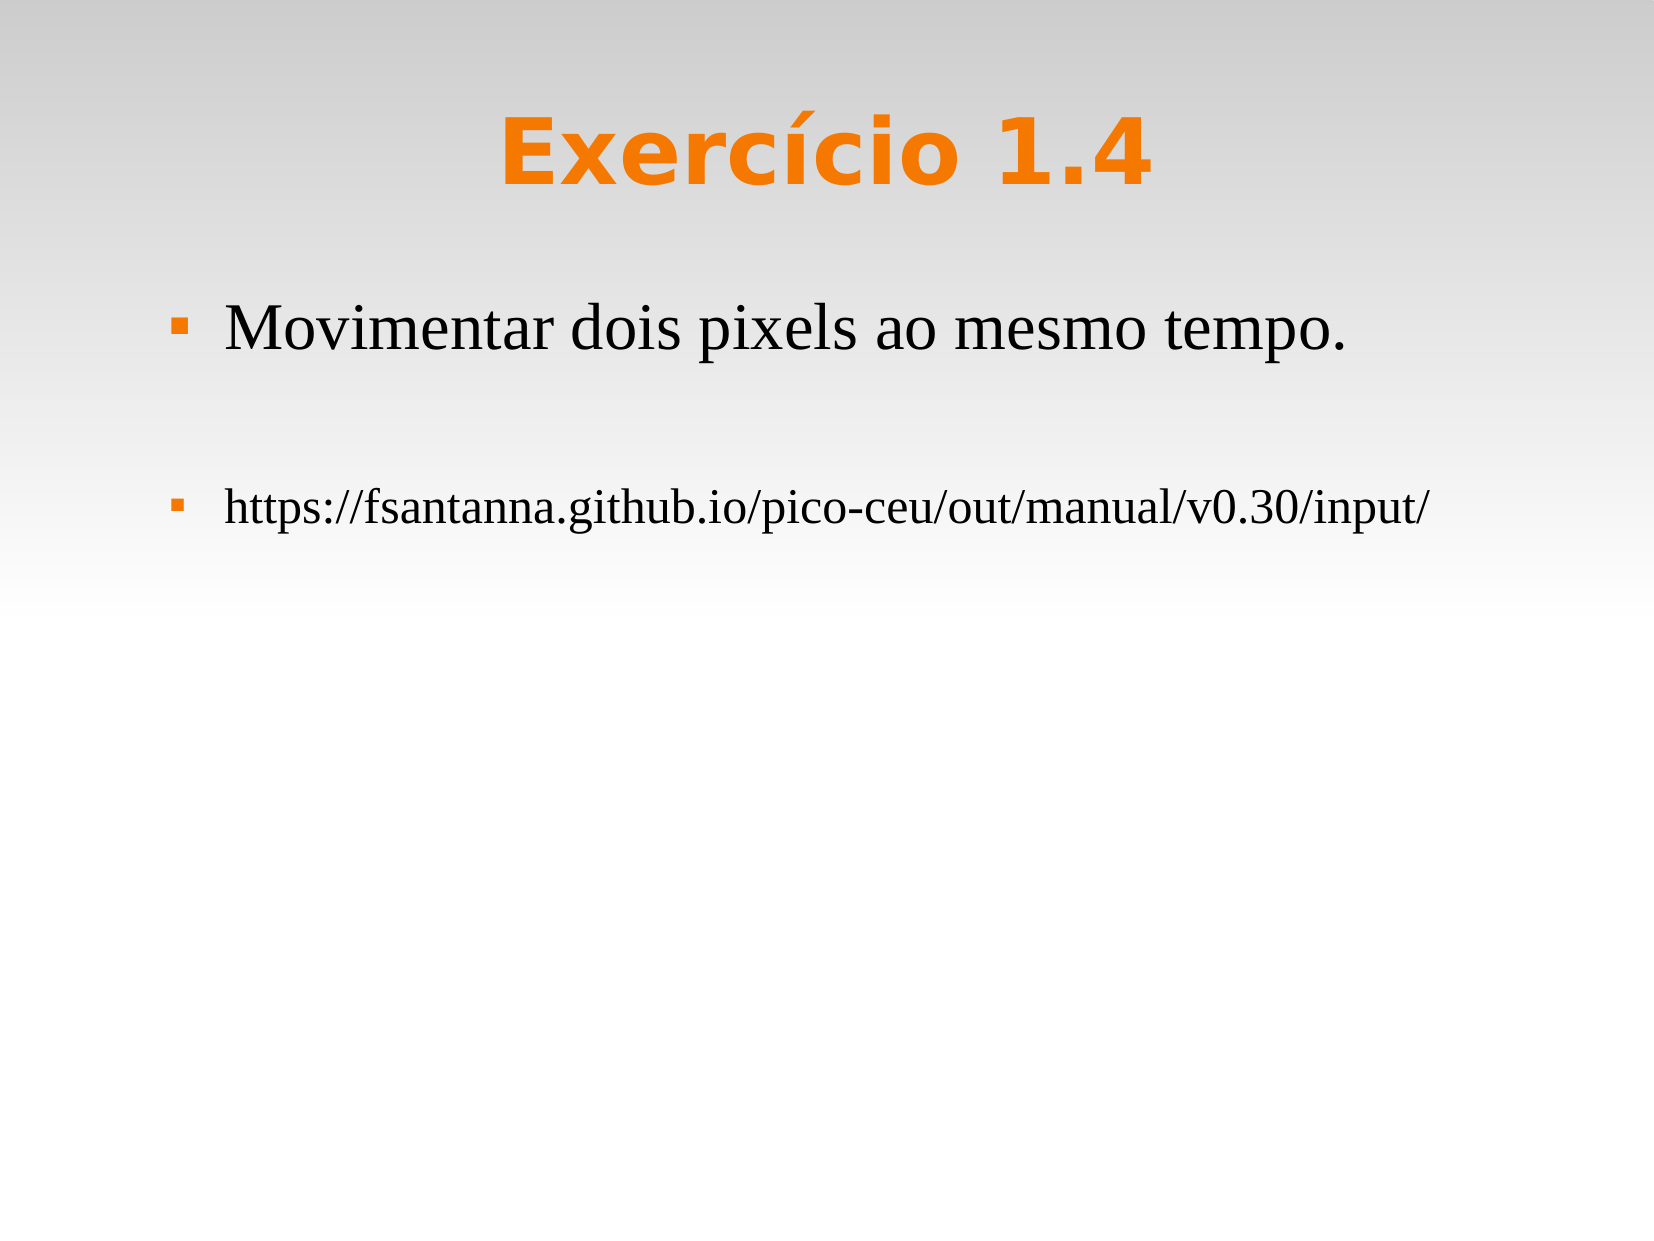

# Exercício 1.4
Movimentar dois pixels ao mesmo tempo.
https://fsantanna.github.io/pico-ceu/out/manual/v0.30/input/